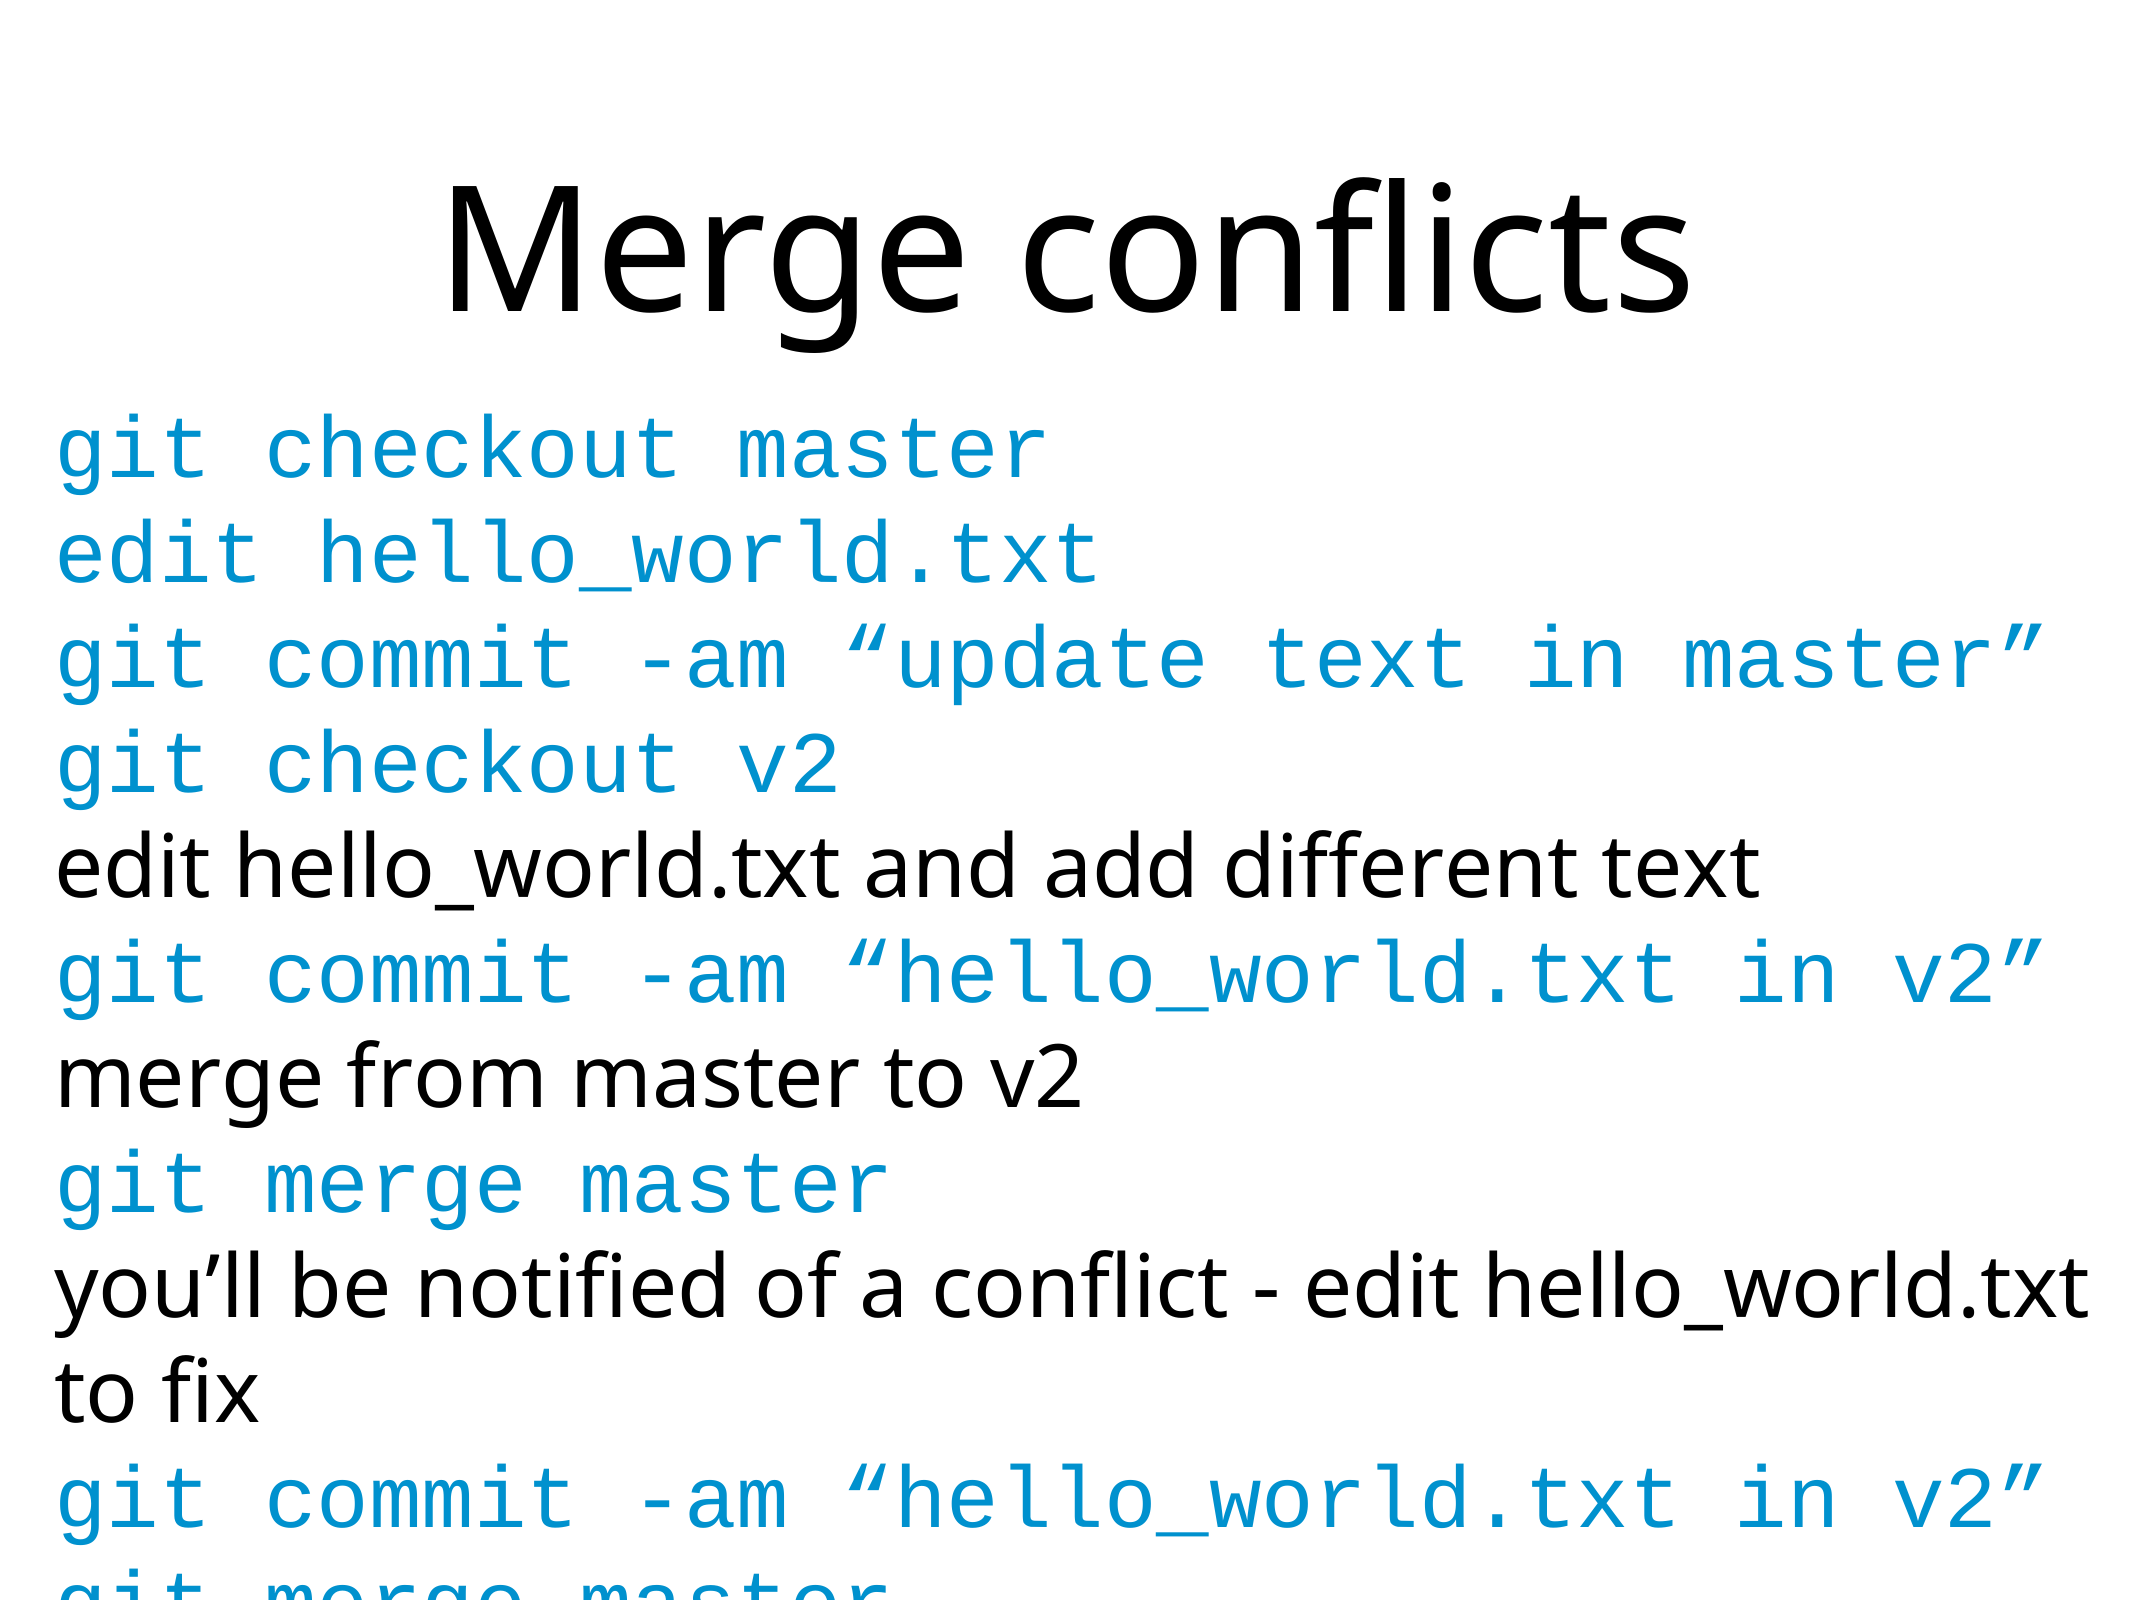

# Merge conflicts
git checkout master
edit hello_world.txt
git commit -am “update text in master”
git checkout v2
edit hello_world.txt and add different text
git commit -am “hello_world.txt in v2”
merge from master to v2
git merge master
you’ll be notified of a conflict - edit hello_world.txt to fix
git commit -am “hello_world.txt in v2”
git merge master